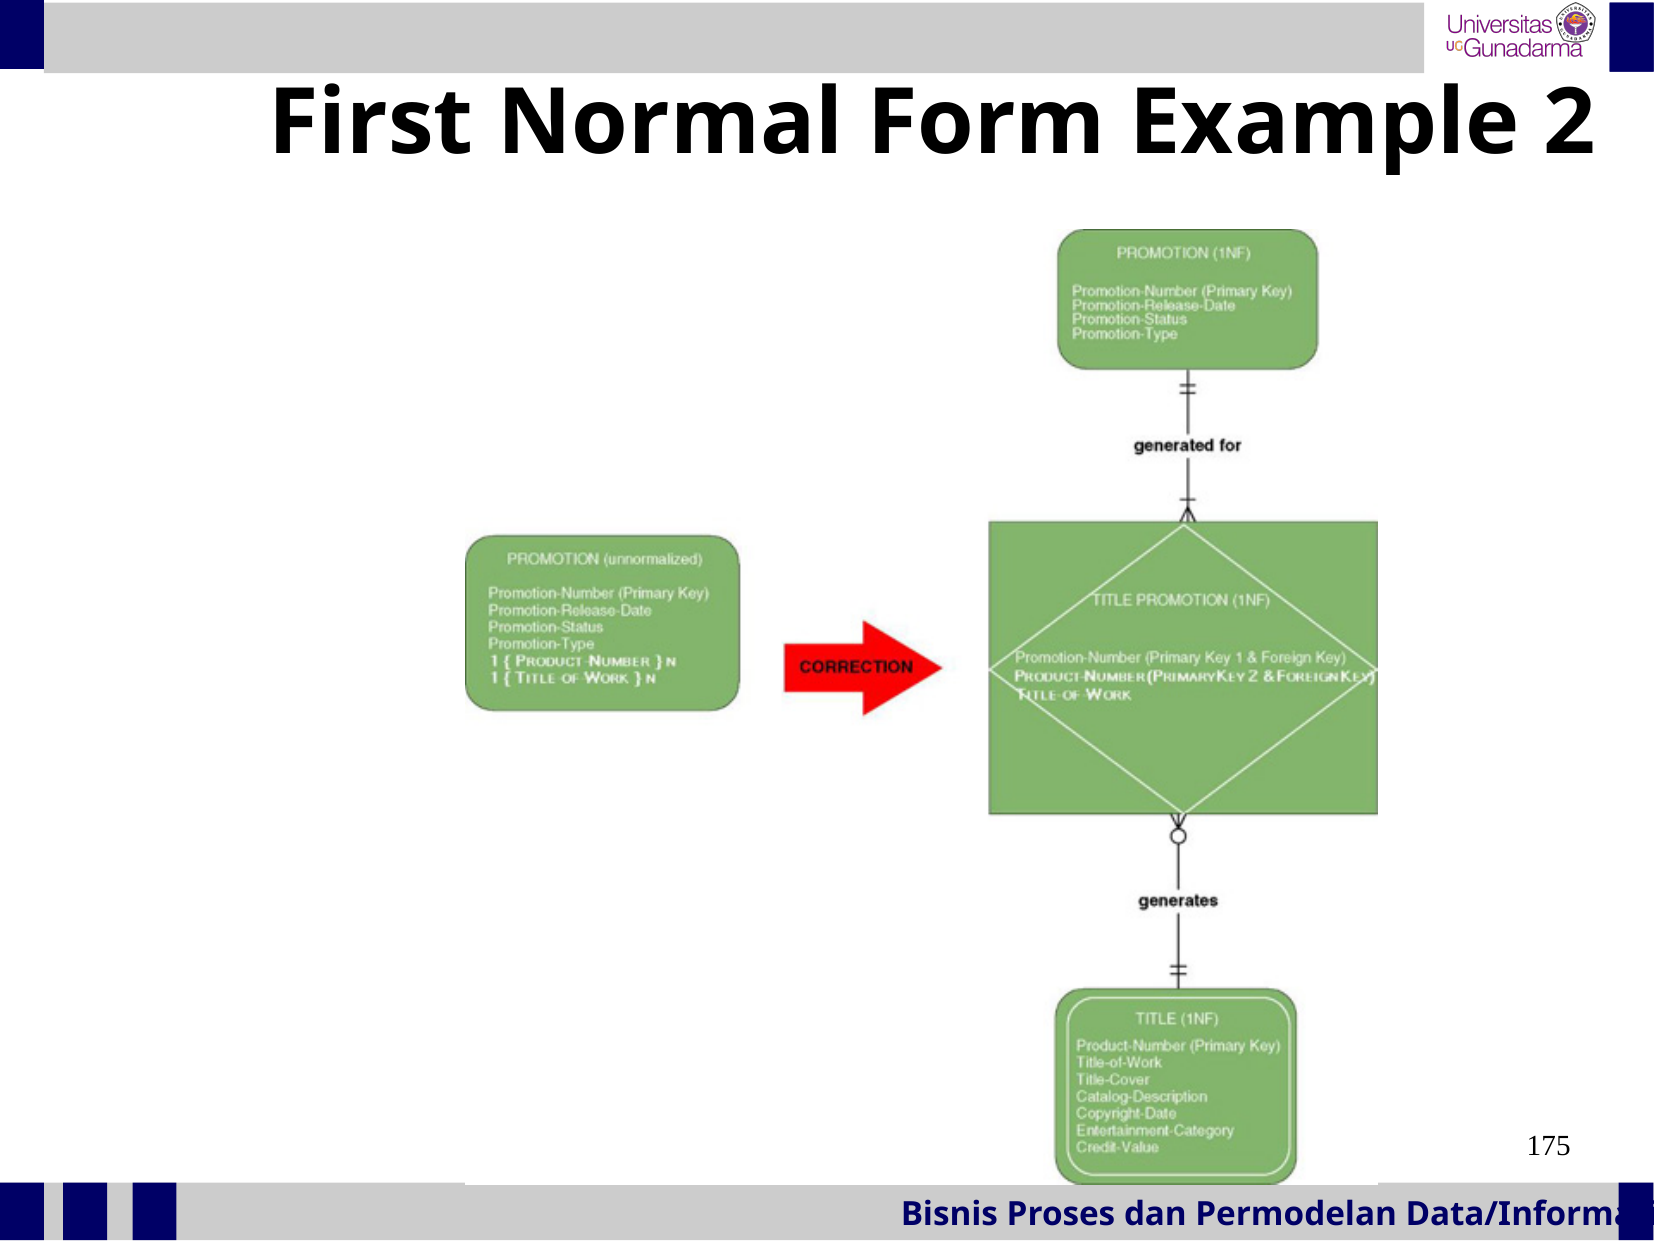

# First Normal Form Example 2
175